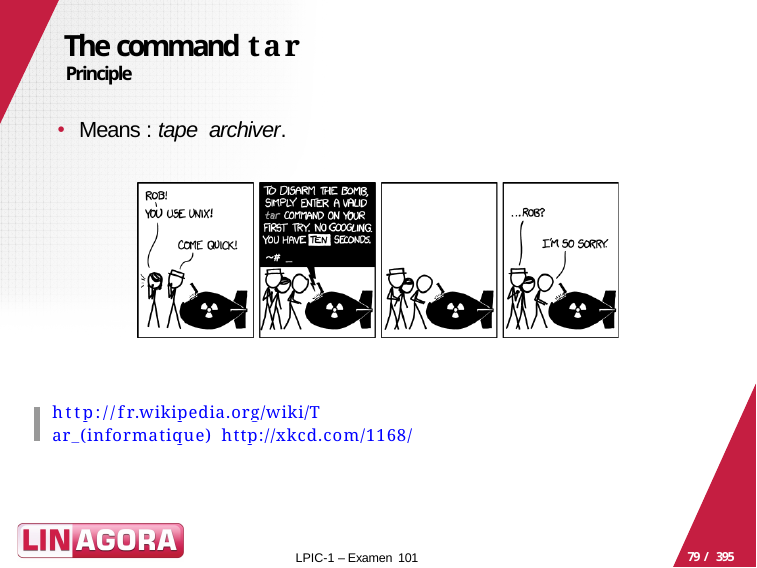

The command tar
Principle
Means : tape archiver.
http://fr.wikipedia.org/wiki/Tar_(informatique) http://xkcd.com/1168/
LPIC-1 – Examen 101